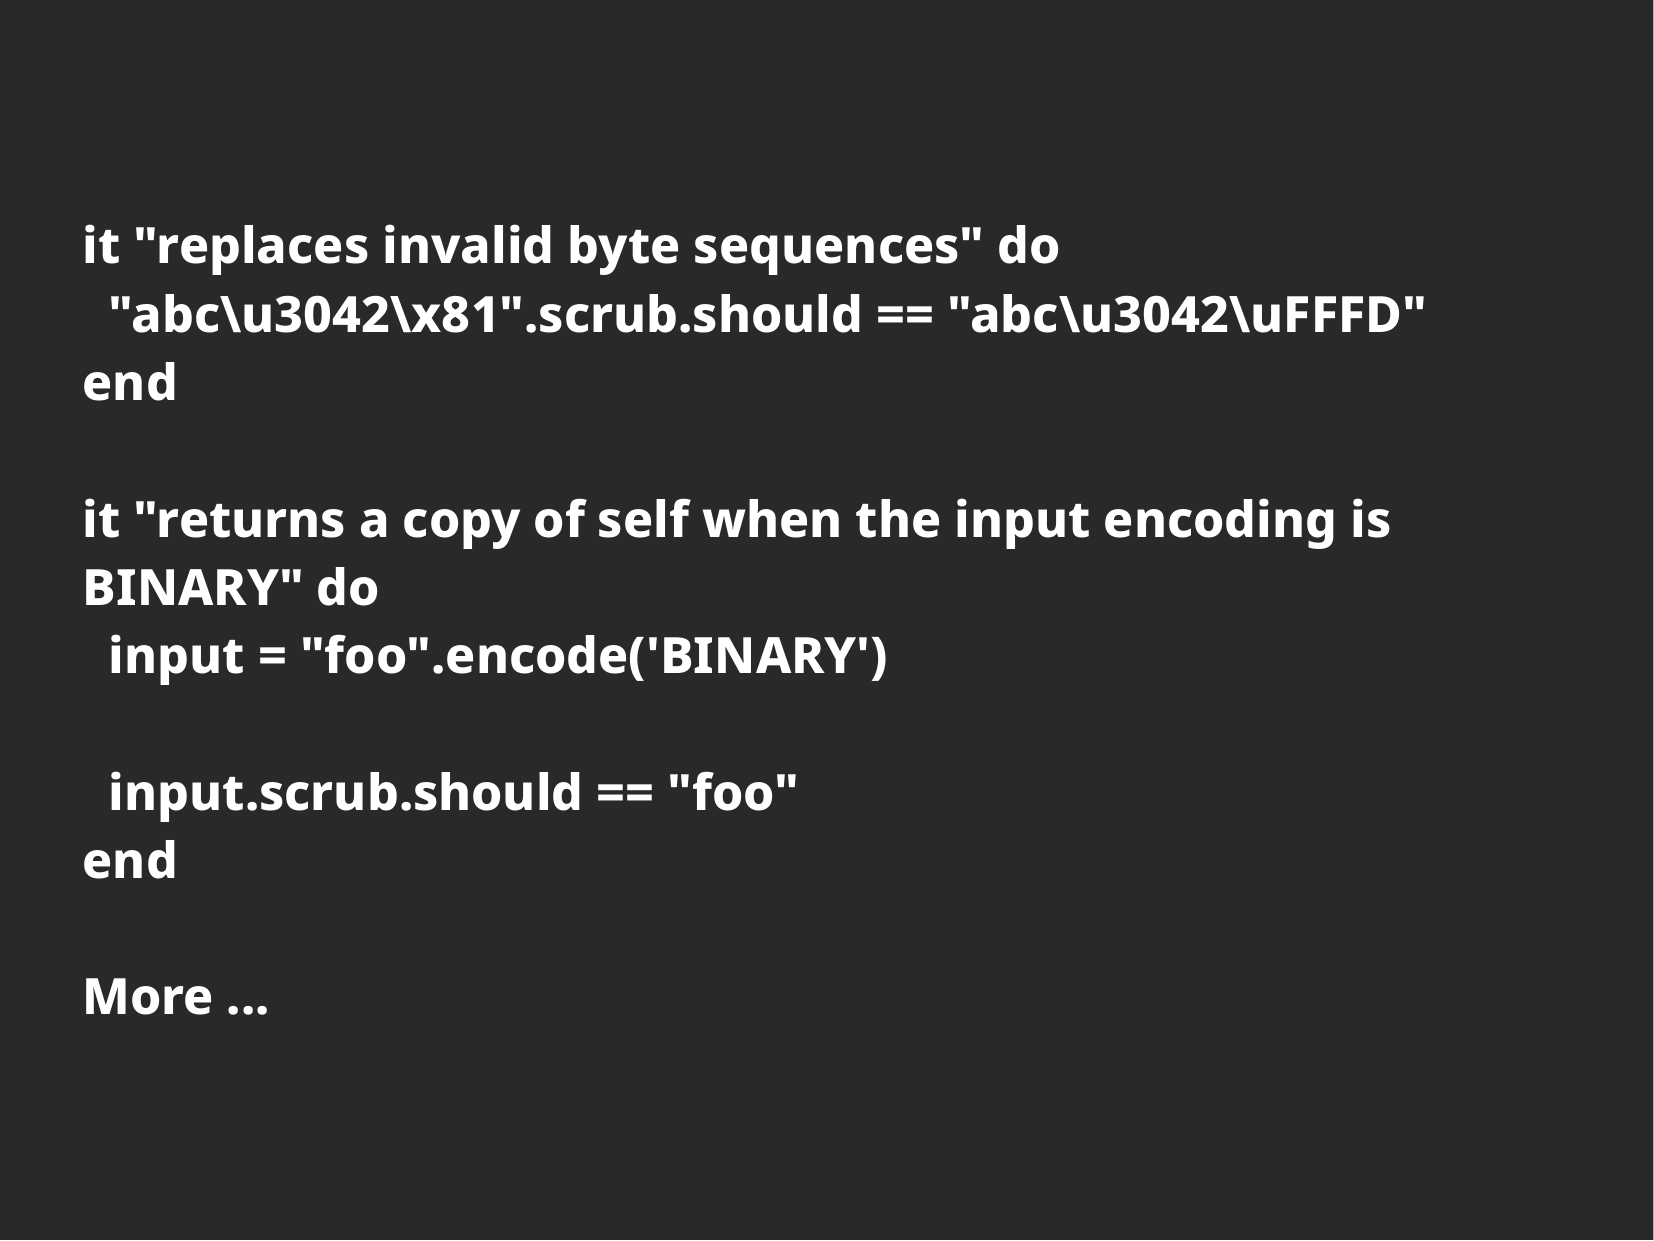

# it "replaces invalid byte sequences" do
 "abc\u3042\x81".scrub.should == "abc\u3042\uFFFD"
end
it "returns a copy of self when the input encoding is BINARY" do
 input = "foo".encode('BINARY')
 input.scrub.should == "foo"
end
More ...